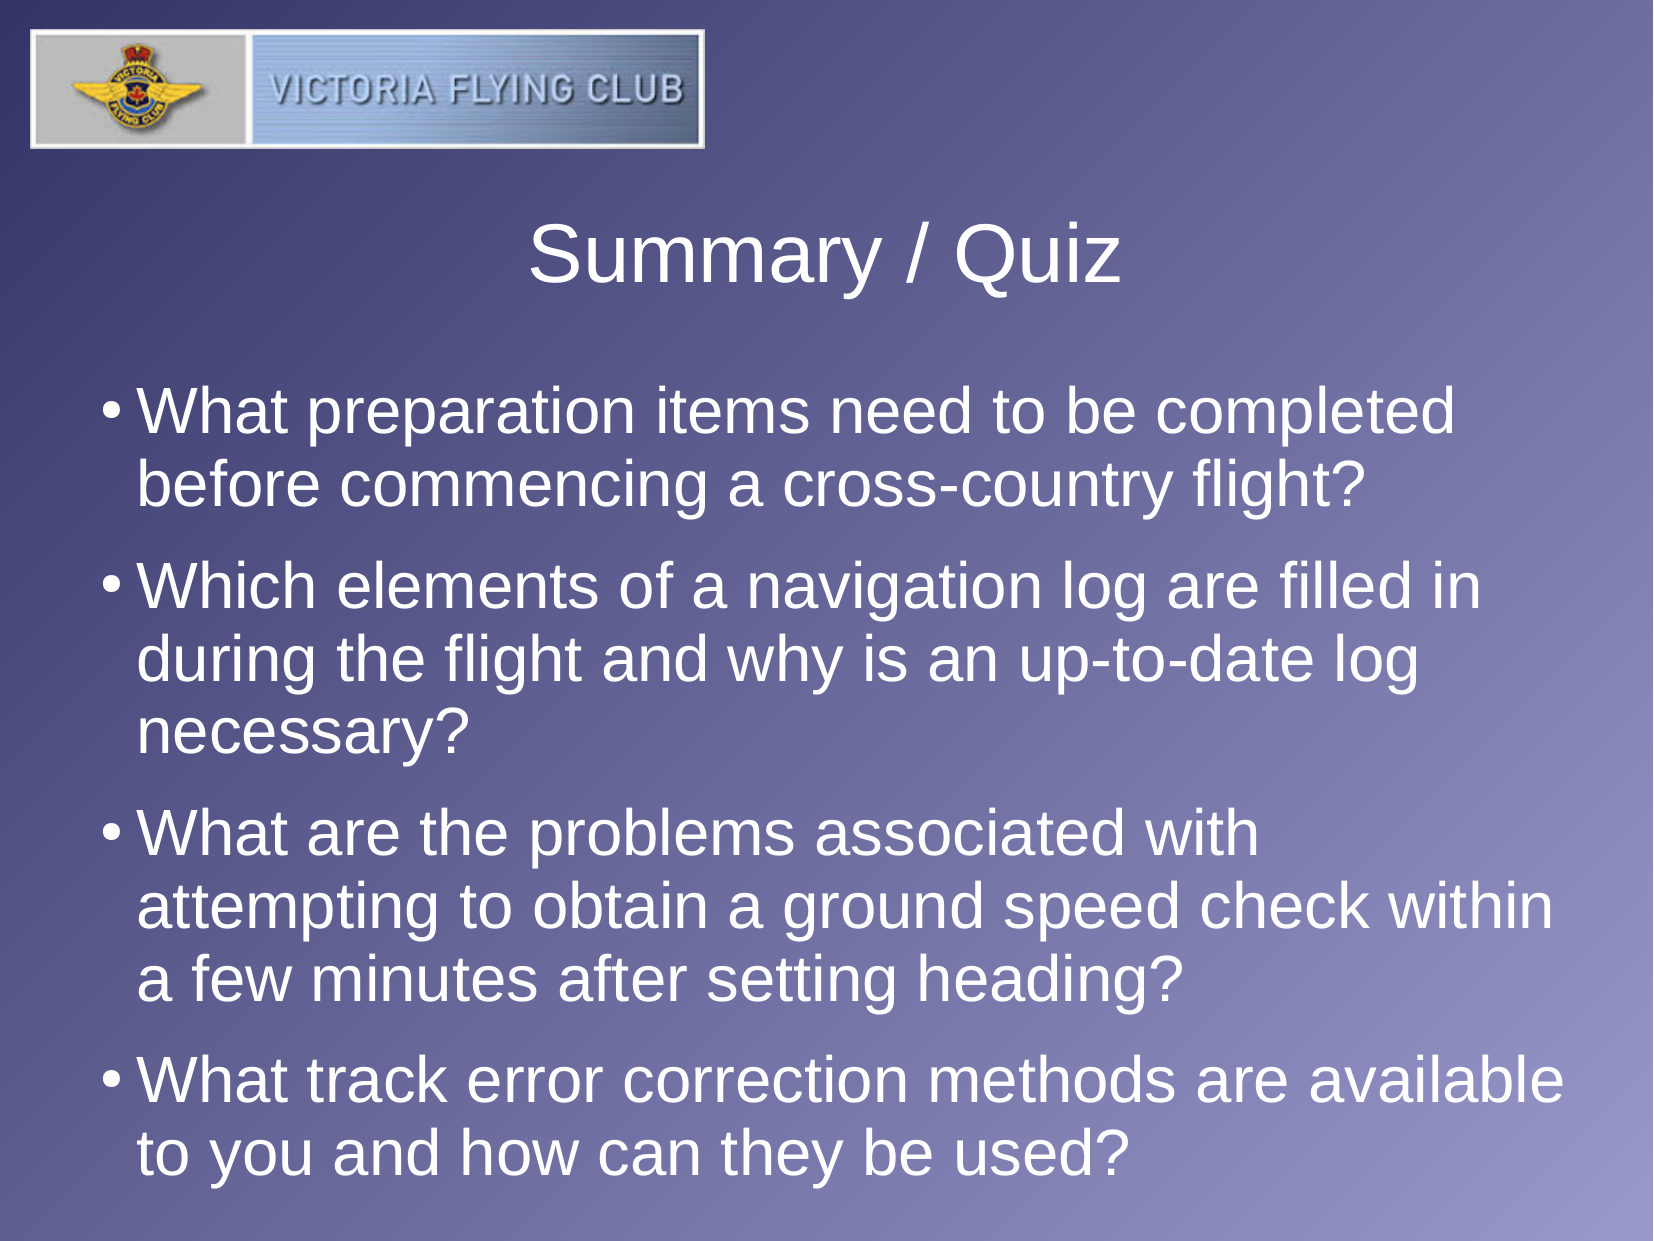

# Summary / Quiz
What preparation items need to be completed before commencing a cross-country flight?
Which elements of a navigation log are filled in during the flight and why is an up-to-date log necessary?
What are the problems associated with attempting to obtain a ground speed check within a few minutes after setting heading?
What track error correction methods are available to you and how can they be used?